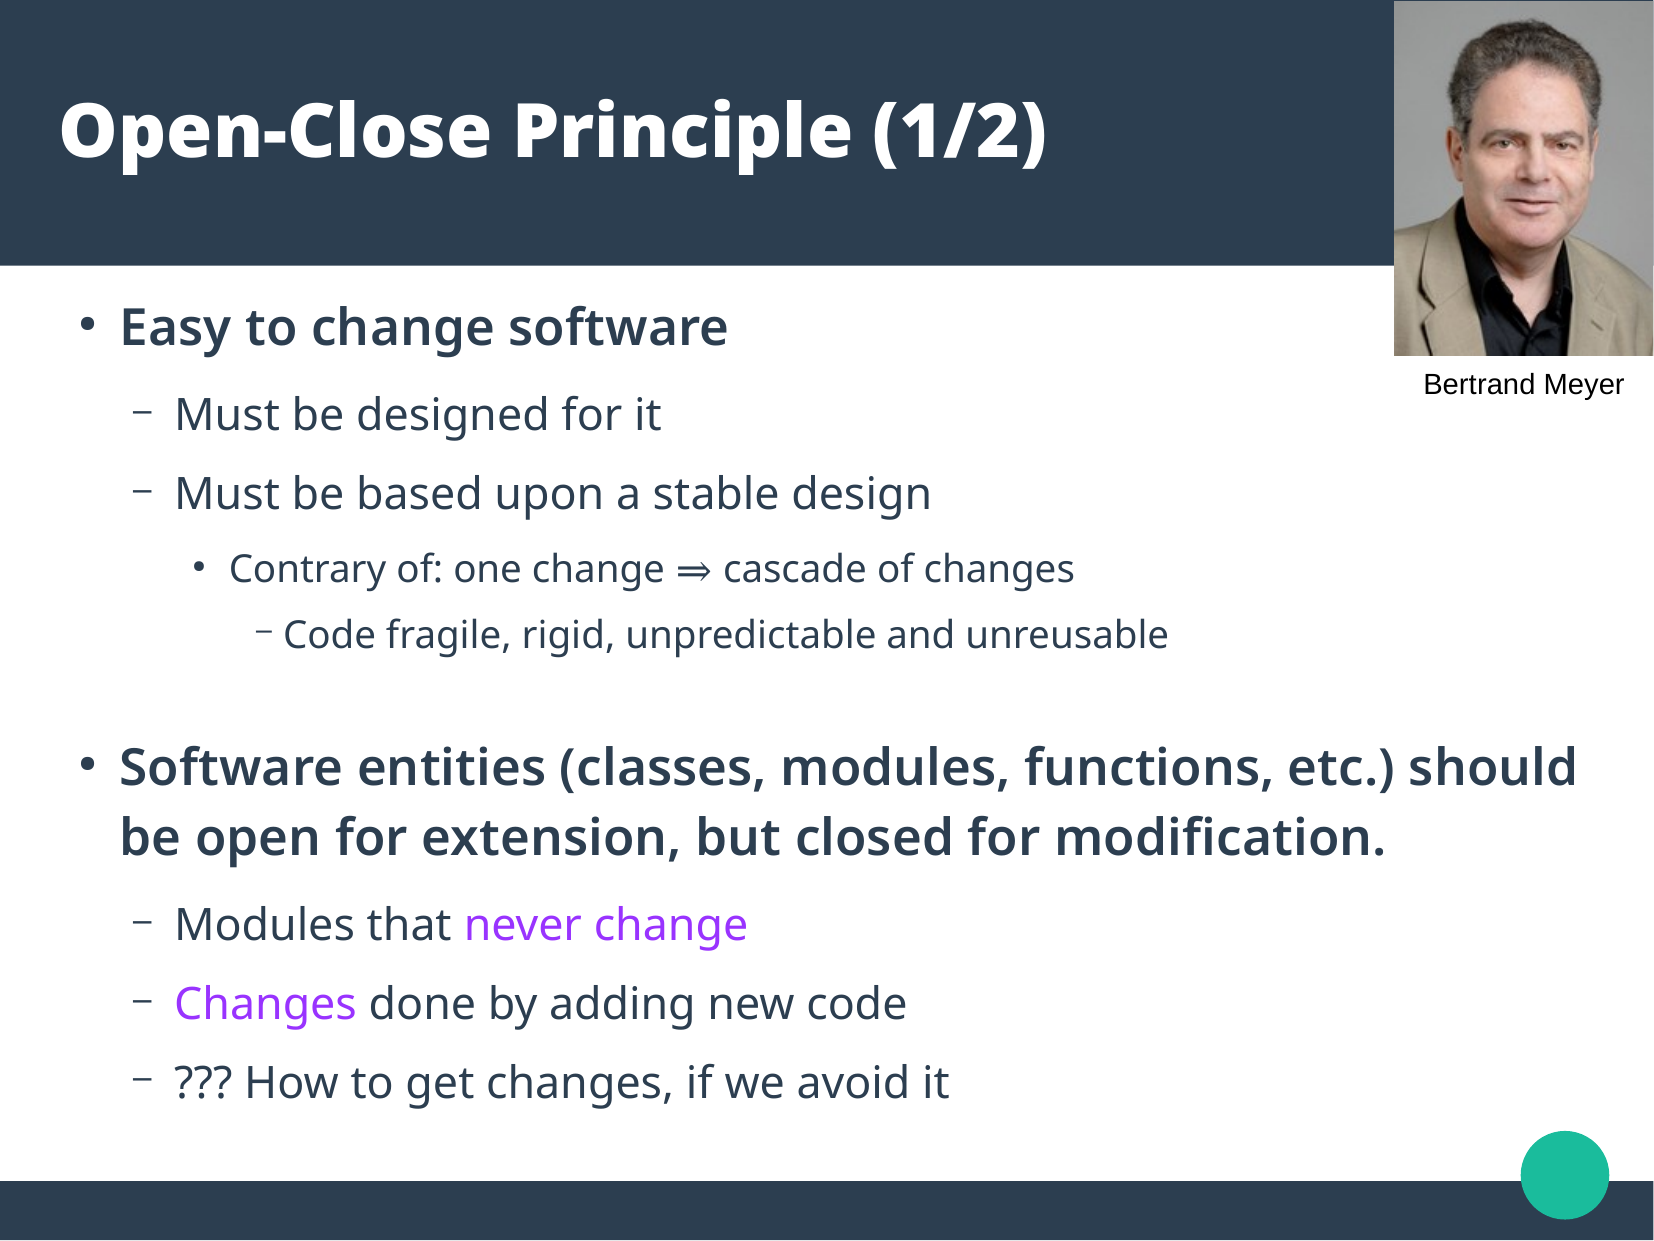

# Open-Close Principle (1/2)
Easy to change software
Must be designed for it
Must be based upon a stable design
Contrary of: one change ⇒ cascade of changes
Code fragile, rigid, unpredictable and unreusable
Software entities (classes, modules, functions, etc.) should be open for extension, but closed for modification.
Modules that never change
Changes done by adding new code
??? How to get changes, if we avoid it
Bertrand Meyer